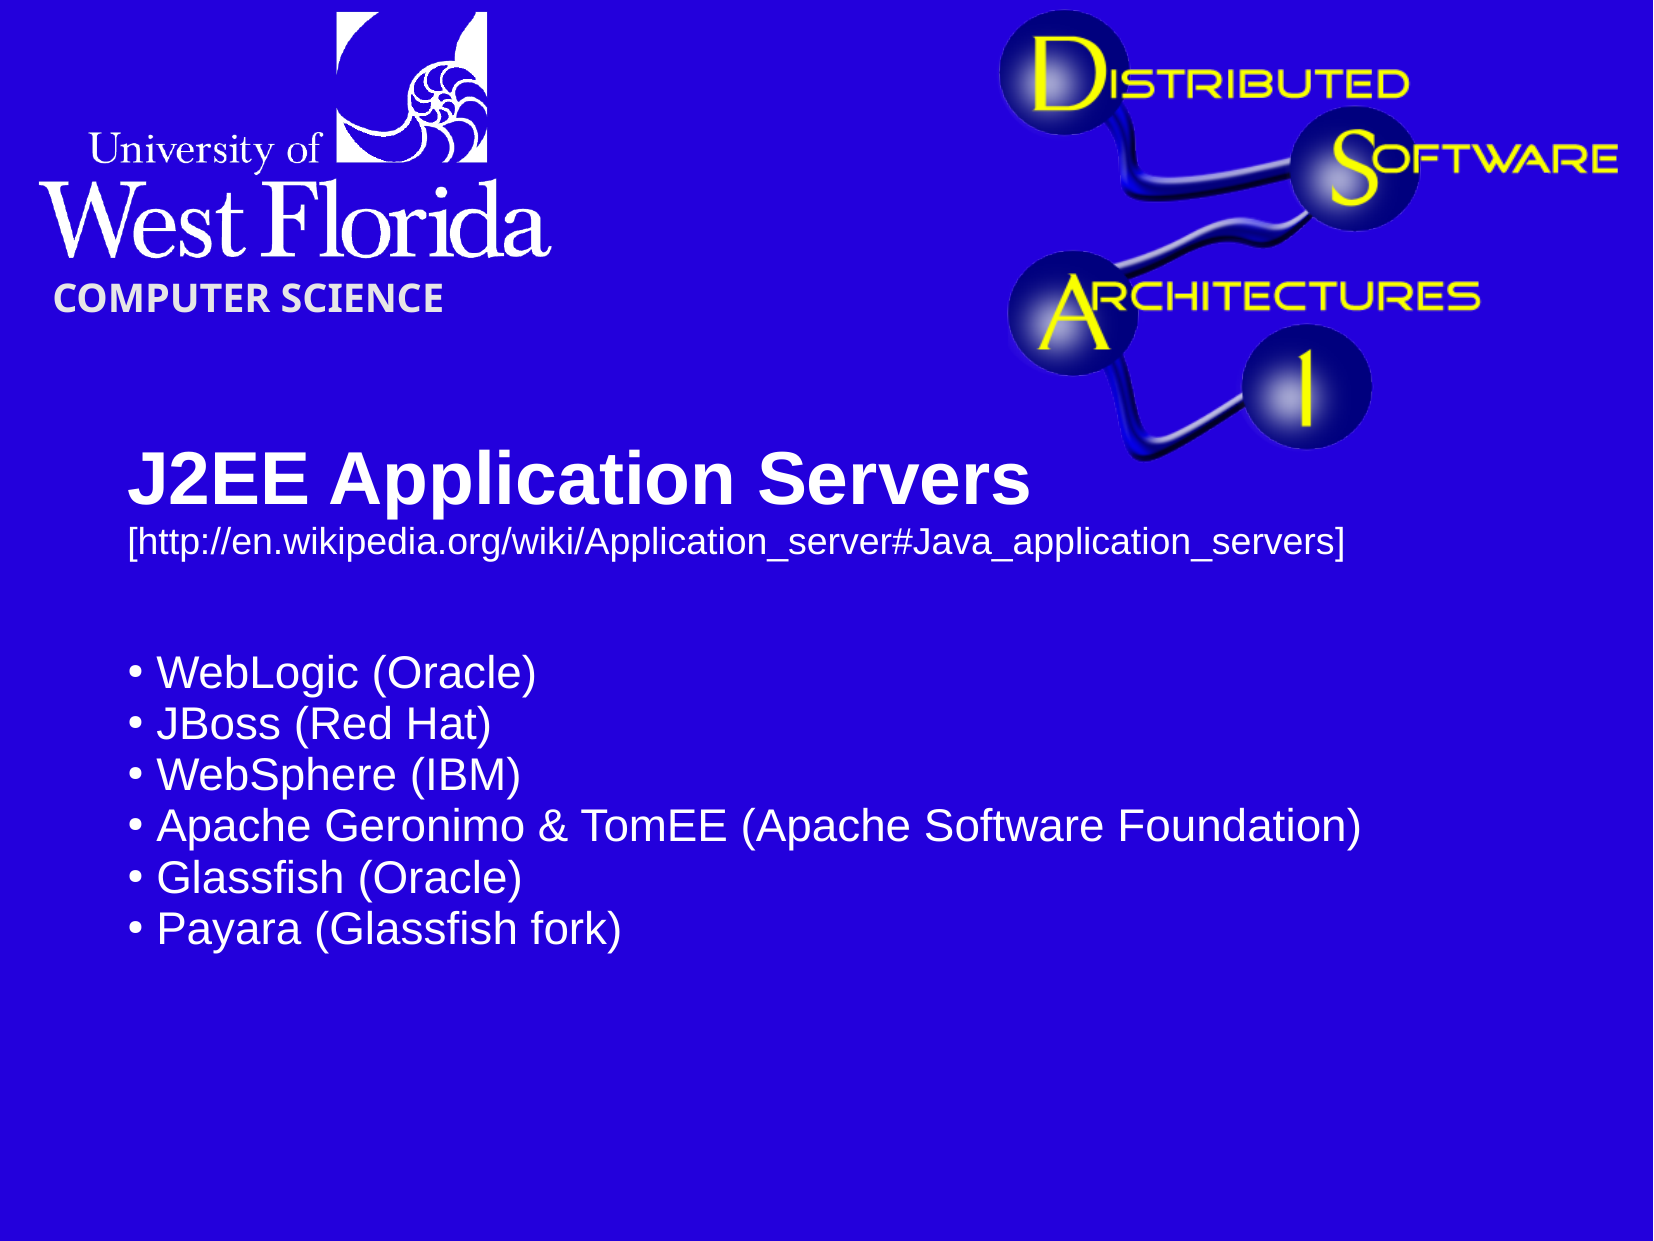

COMPUTER SCIENCE
J2EE Application Servers
[http://en.wikipedia.org/wiki/Application_server#Java_application_servers]
 WebLogic (Oracle)
 JBoss (Red Hat)
 WebSphere (IBM)
 Apache Geronimo & TomEE (Apache Software Foundation)
 Glassfish (Oracle)
 Payara (Glassfish fork)